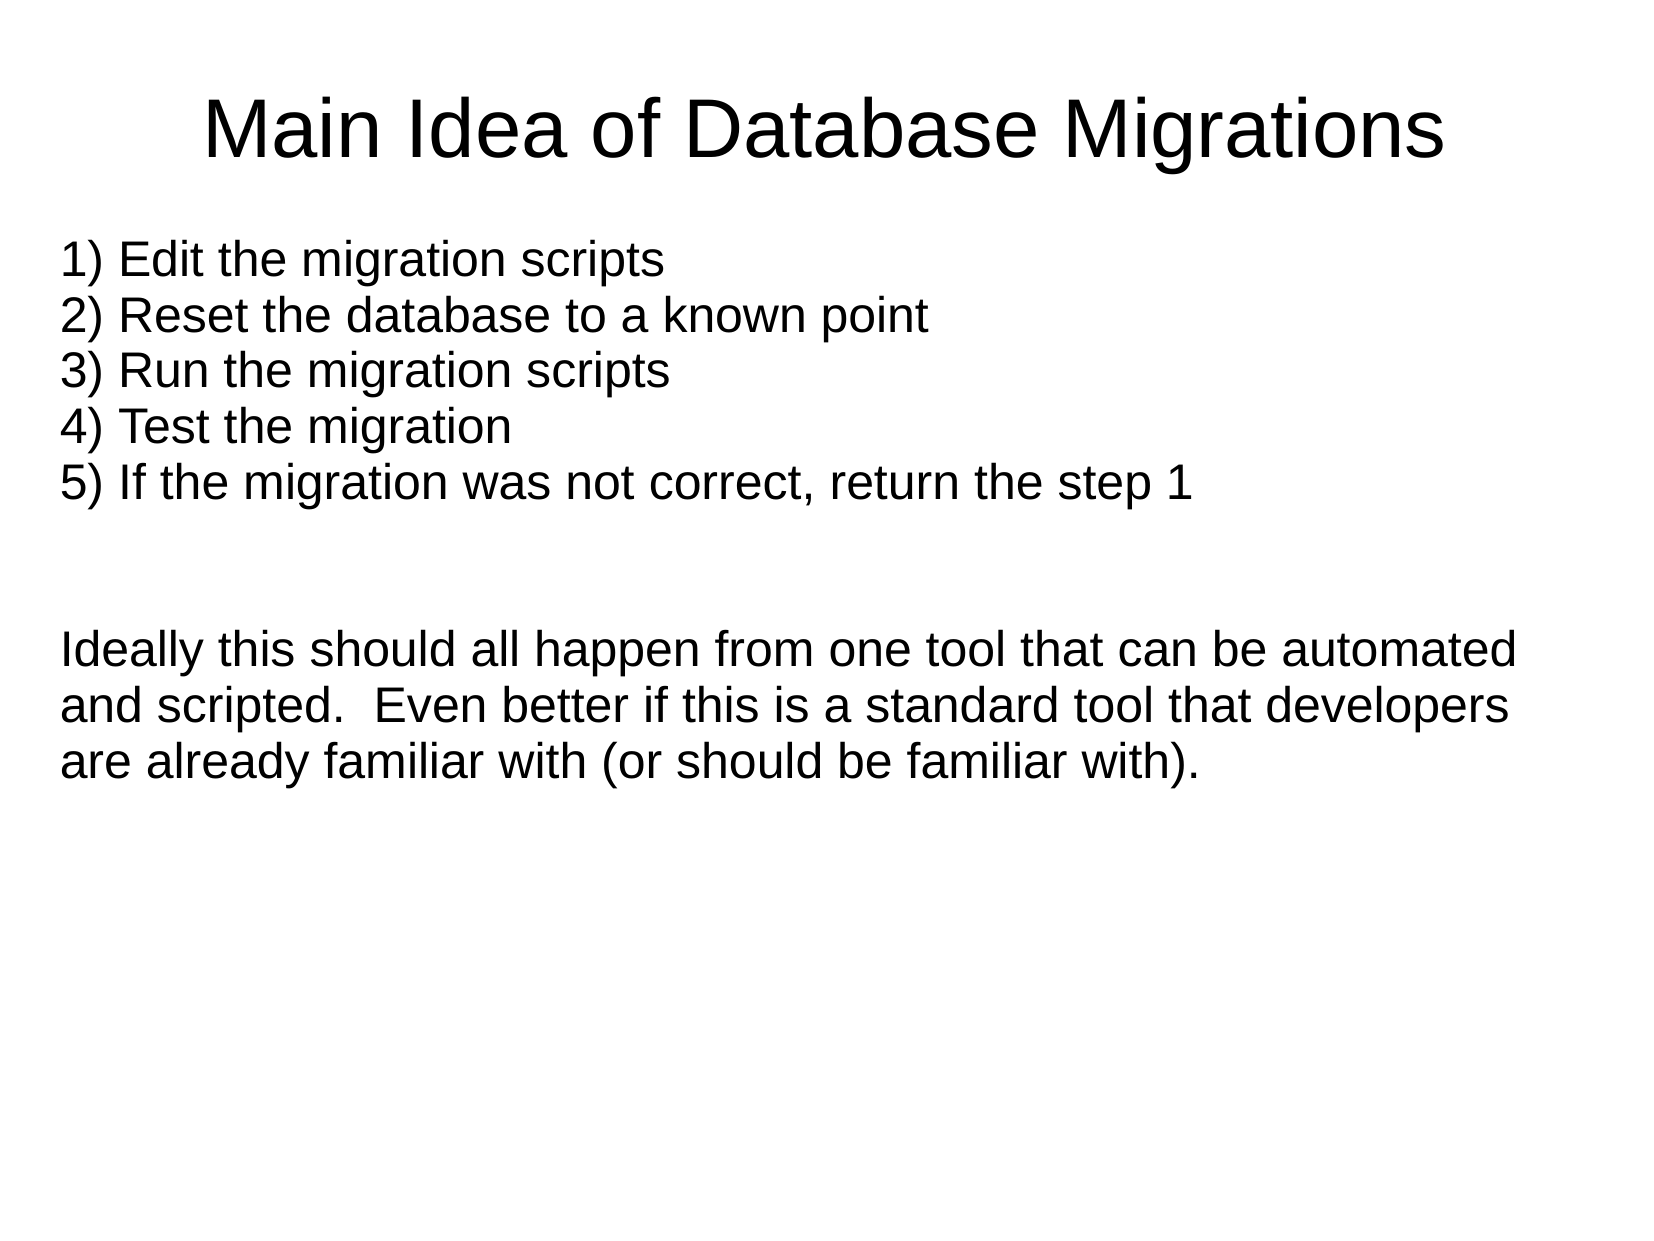

Main Idea of Database Migrations
 Edit the migration scripts
 Reset the database to a known point
 Run the migration scripts
 Test the migration
 If the migration was not correct, return the step 1
Ideally this should all happen from one tool that can be automated and scripted. Even better if this is a standard tool that developers are already familiar with (or should be familiar with).